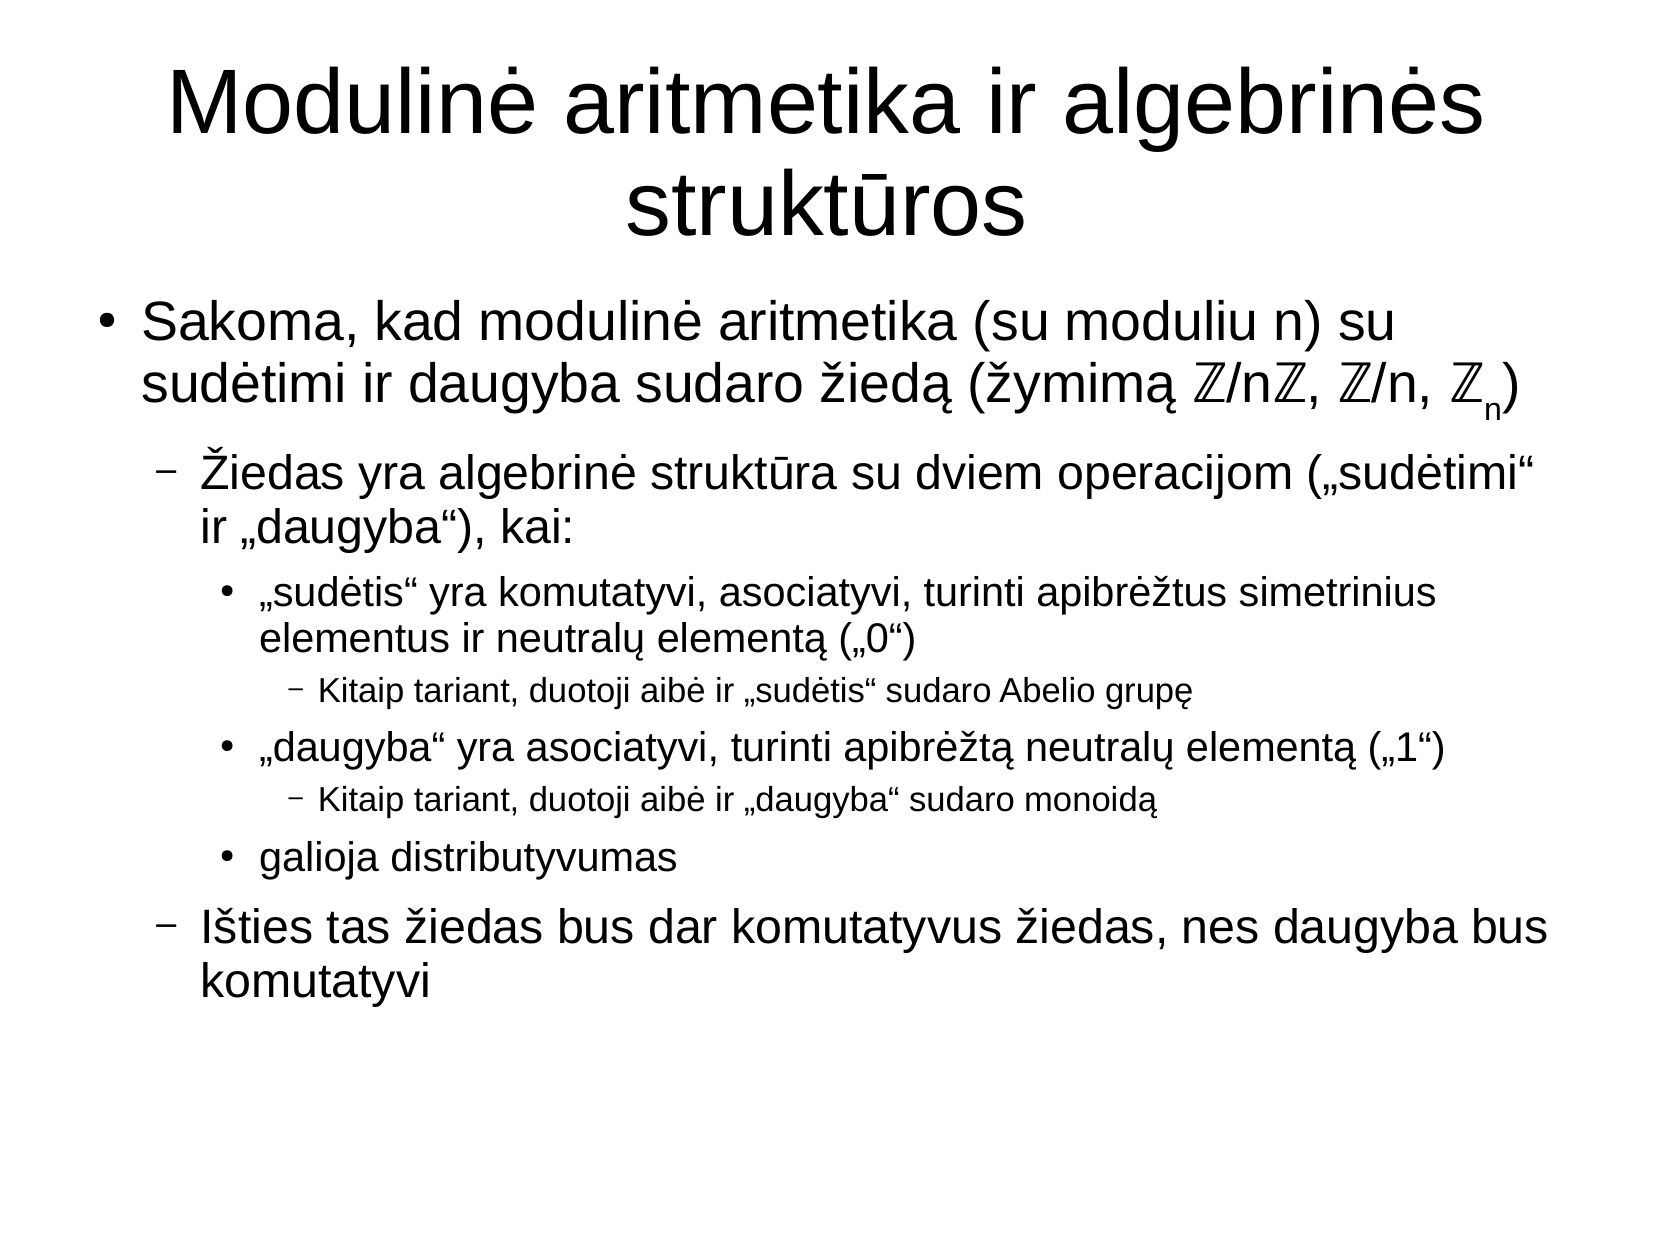

# Modulinė aritmetika ir algebrinės struktūros
Sakoma, kad modulinė aritmetika (su moduliu n) su sudėtimi ir daugyba sudaro žiedą (žymimą ℤ/nℤ, ℤ/n, ℤn)
Žiedas yra algebrinė struktūra su dviem operacijom („sudėtimi“ ir „daugyba“), kai:
„sudėtis“ yra komutatyvi, asociatyvi, turinti apibrėžtus simetrinius elementus ir neutralų elementą („0“)
Kitaip tariant, duotoji aibė ir „sudėtis“ sudaro Abelio grupę
„daugyba“ yra asociatyvi, turinti apibrėžtą neutralų elementą („1“)
Kitaip tariant, duotoji aibė ir „daugyba“ sudaro monoidą
galioja distributyvumas
Išties tas žiedas bus dar komutatyvus žiedas, nes daugyba bus komutatyvi